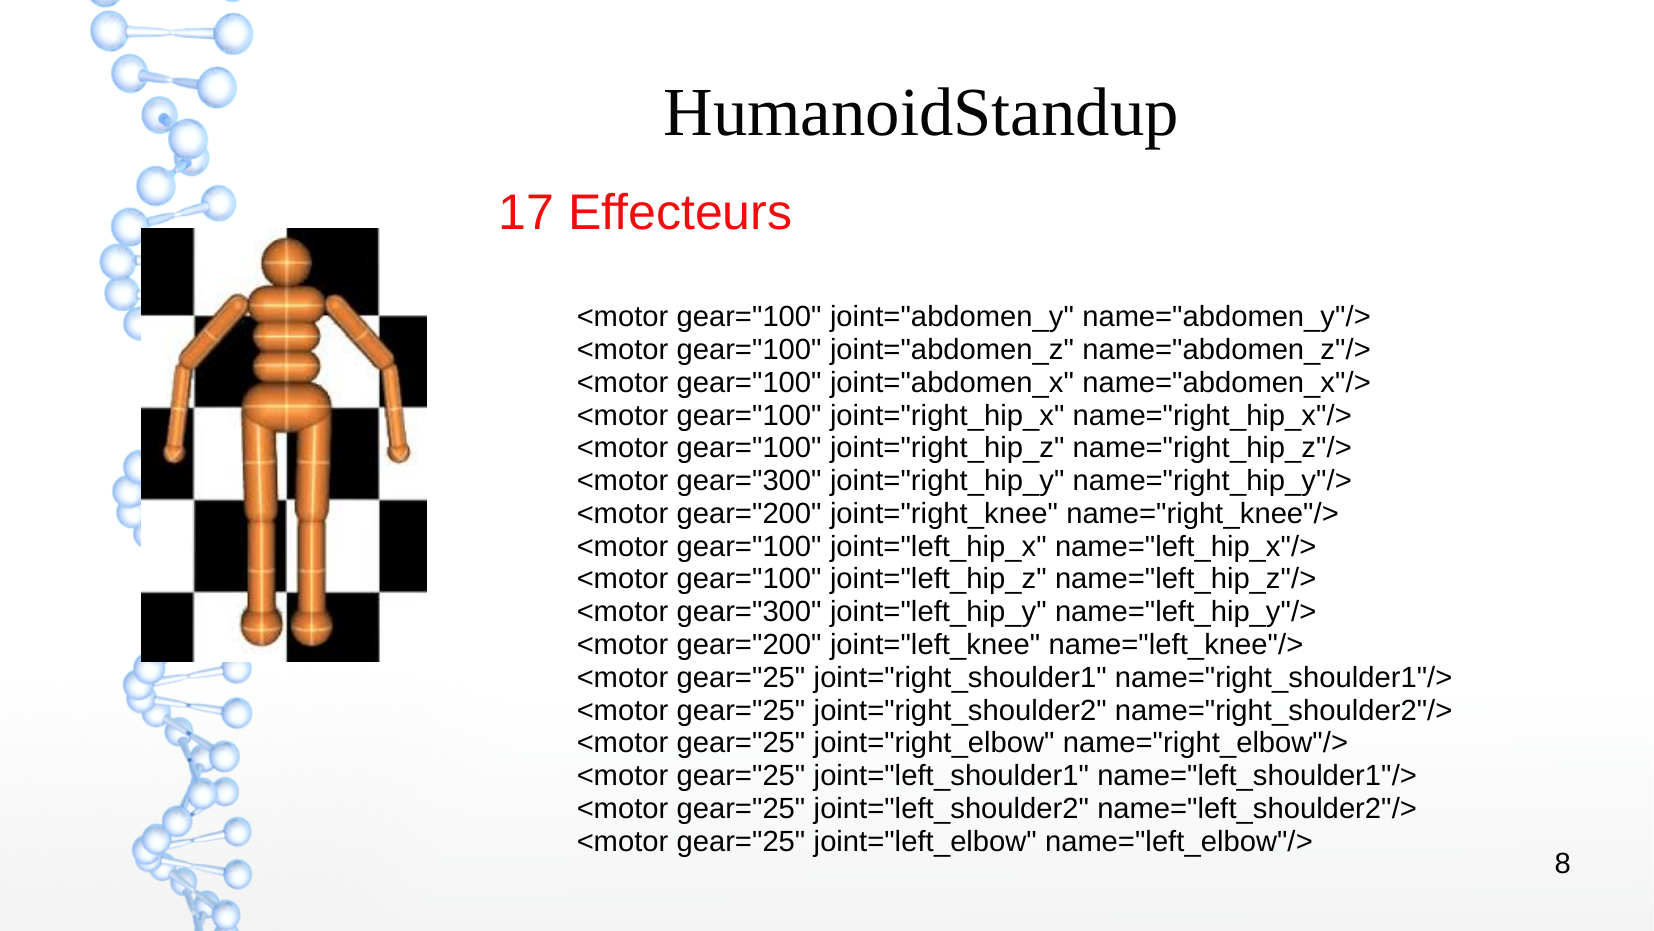

# HumanoidStandup
17 Effecteurs
 <motor gear="100" joint="abdomen_y" name="abdomen_y"/>
 <motor gear="100" joint="abdomen_z" name="abdomen_z"/>
 <motor gear="100" joint="abdomen_x" name="abdomen_x"/>
 <motor gear="100" joint="right_hip_x" name="right_hip_x"/>
 <motor gear="100" joint="right_hip_z" name="right_hip_z"/>
 <motor gear="300" joint="right_hip_y" name="right_hip_y"/>
 <motor gear="200" joint="right_knee" name="right_knee"/>
 <motor gear="100" joint="left_hip_x" name="left_hip_x"/>
 <motor gear="100" joint="left_hip_z" name="left_hip_z"/>
 <motor gear="300" joint="left_hip_y" name="left_hip_y"/>
 <motor gear="200" joint="left_knee" name="left_knee"/>
 <motor gear="25" joint="right_shoulder1" name="right_shoulder1"/>
 <motor gear="25" joint="right_shoulder2" name="right_shoulder2"/>
 <motor gear="25" joint="right_elbow" name="right_elbow"/>
 <motor gear="25" joint="left_shoulder1" name="left_shoulder1"/>
 <motor gear="25" joint="left_shoulder2" name="left_shoulder2"/>
 <motor gear="25" joint="left_elbow" name="left_elbow"/>
8